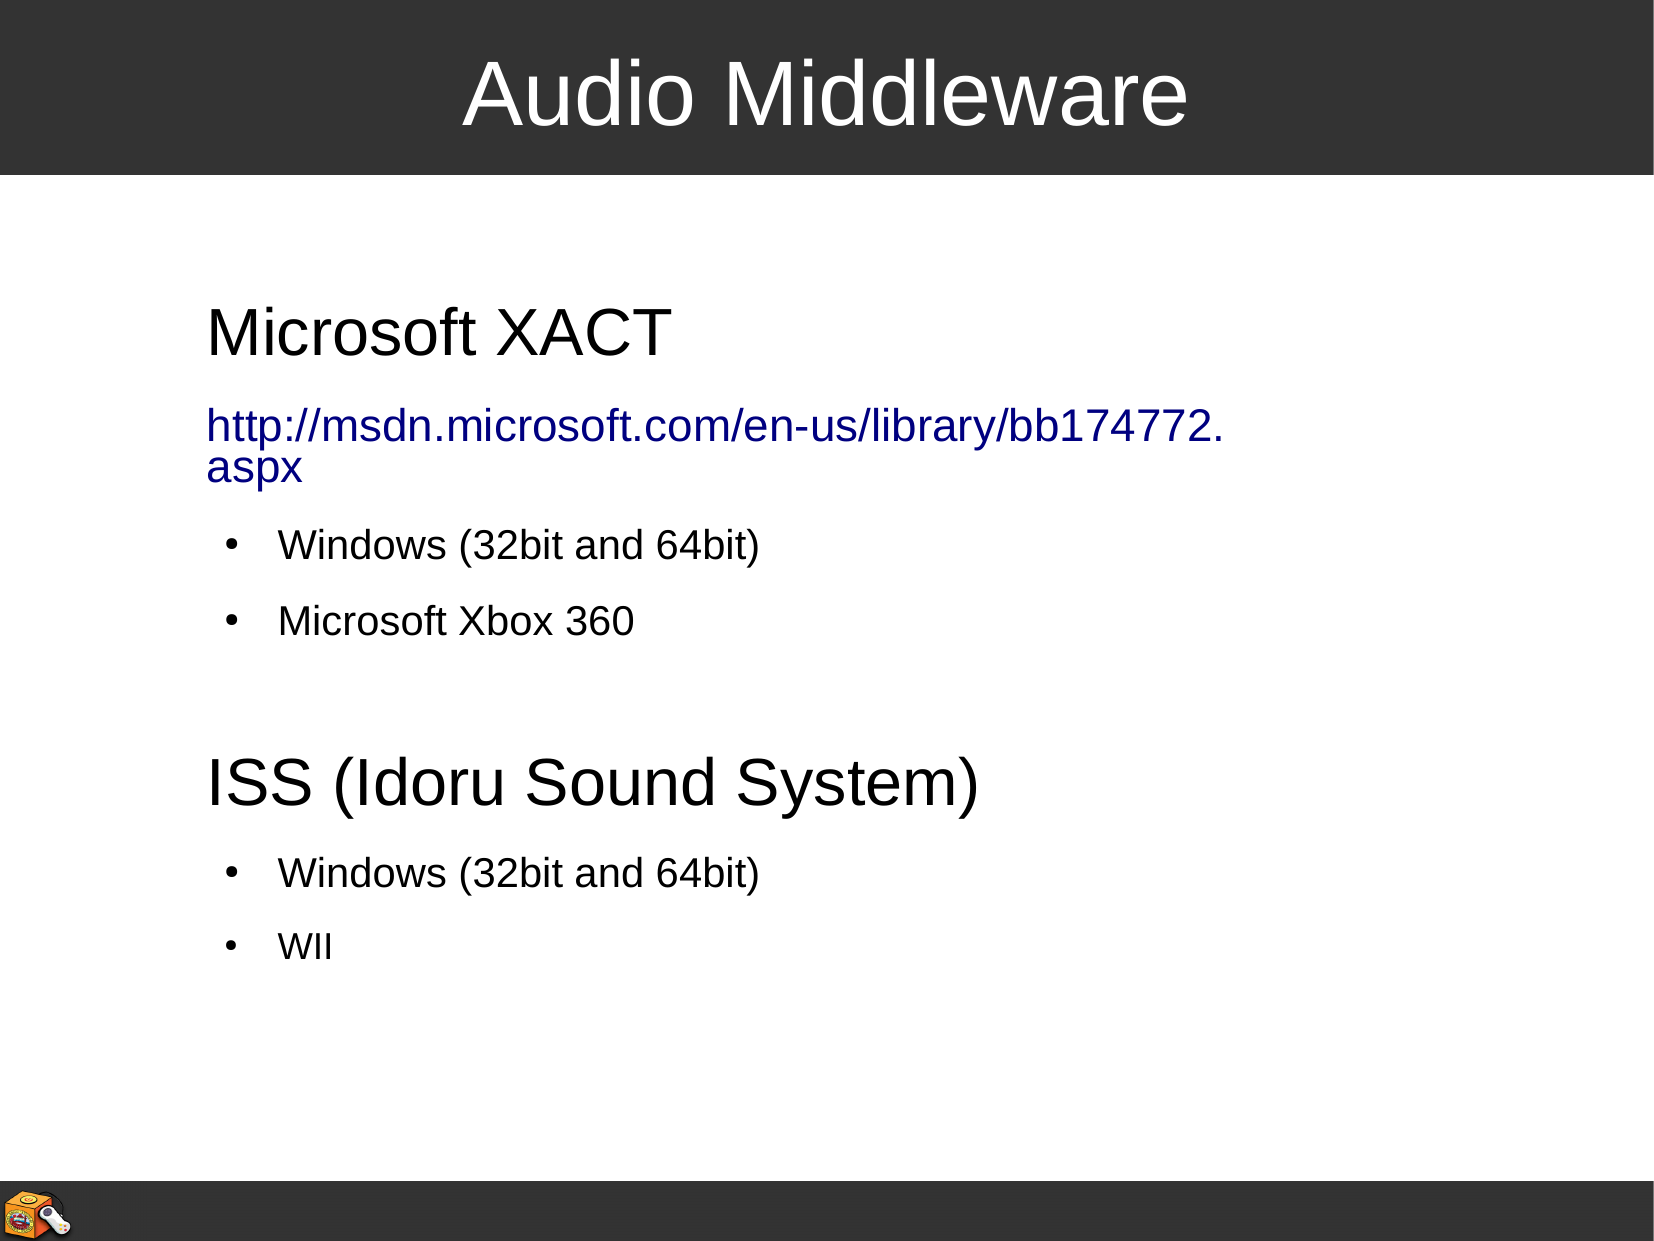

Audio Middleware
# Microsoft XACT
http://msdn.microsoft.com/en-us/library/bb174772.aspx
Windows (32bit and 64bit)
Microsoft Xbox 360
ISS (Idoru Sound System)
Windows (32bit and 64bit)
WII